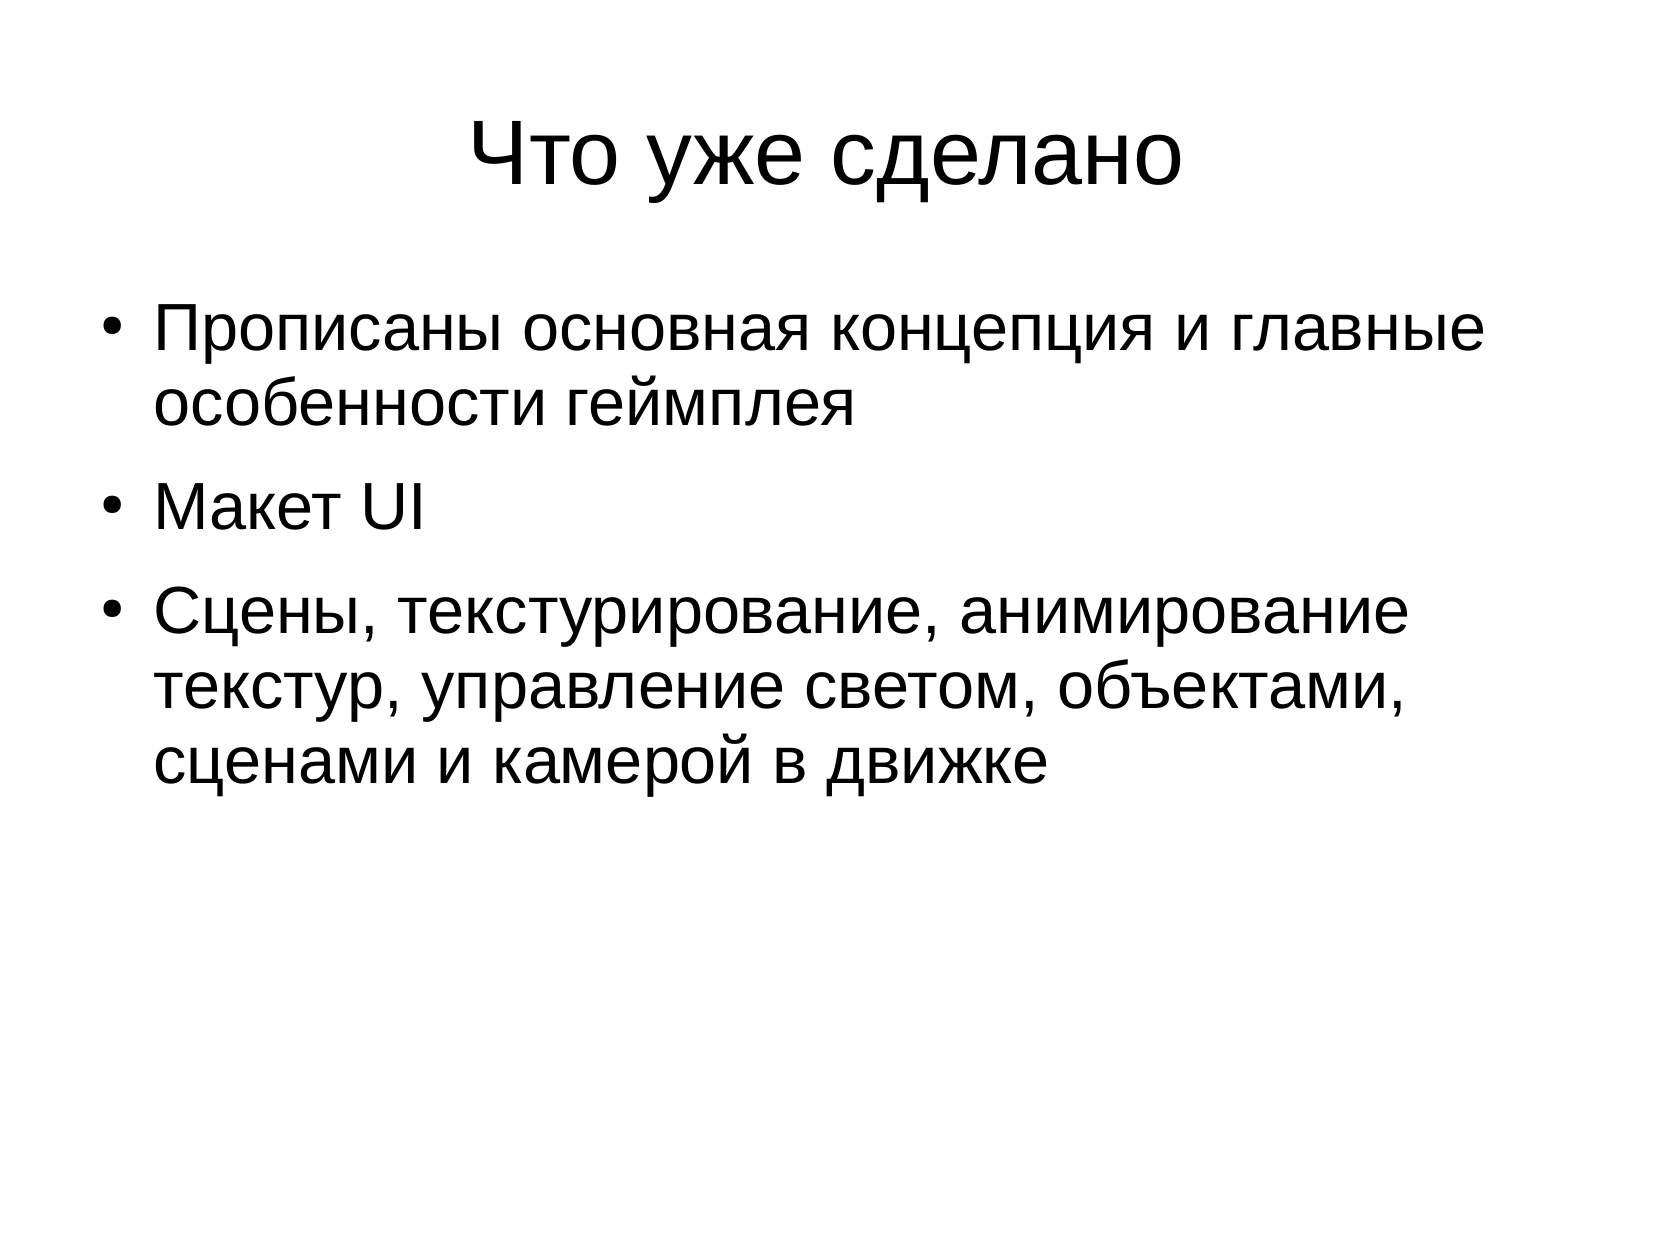

# Что уже сделано
Прописаны основная концепция и главные особенности геймплея
Макет UI
Сцены, текстурирование, анимирование текстур, управление светом, объектами, сценами и камерой в движке